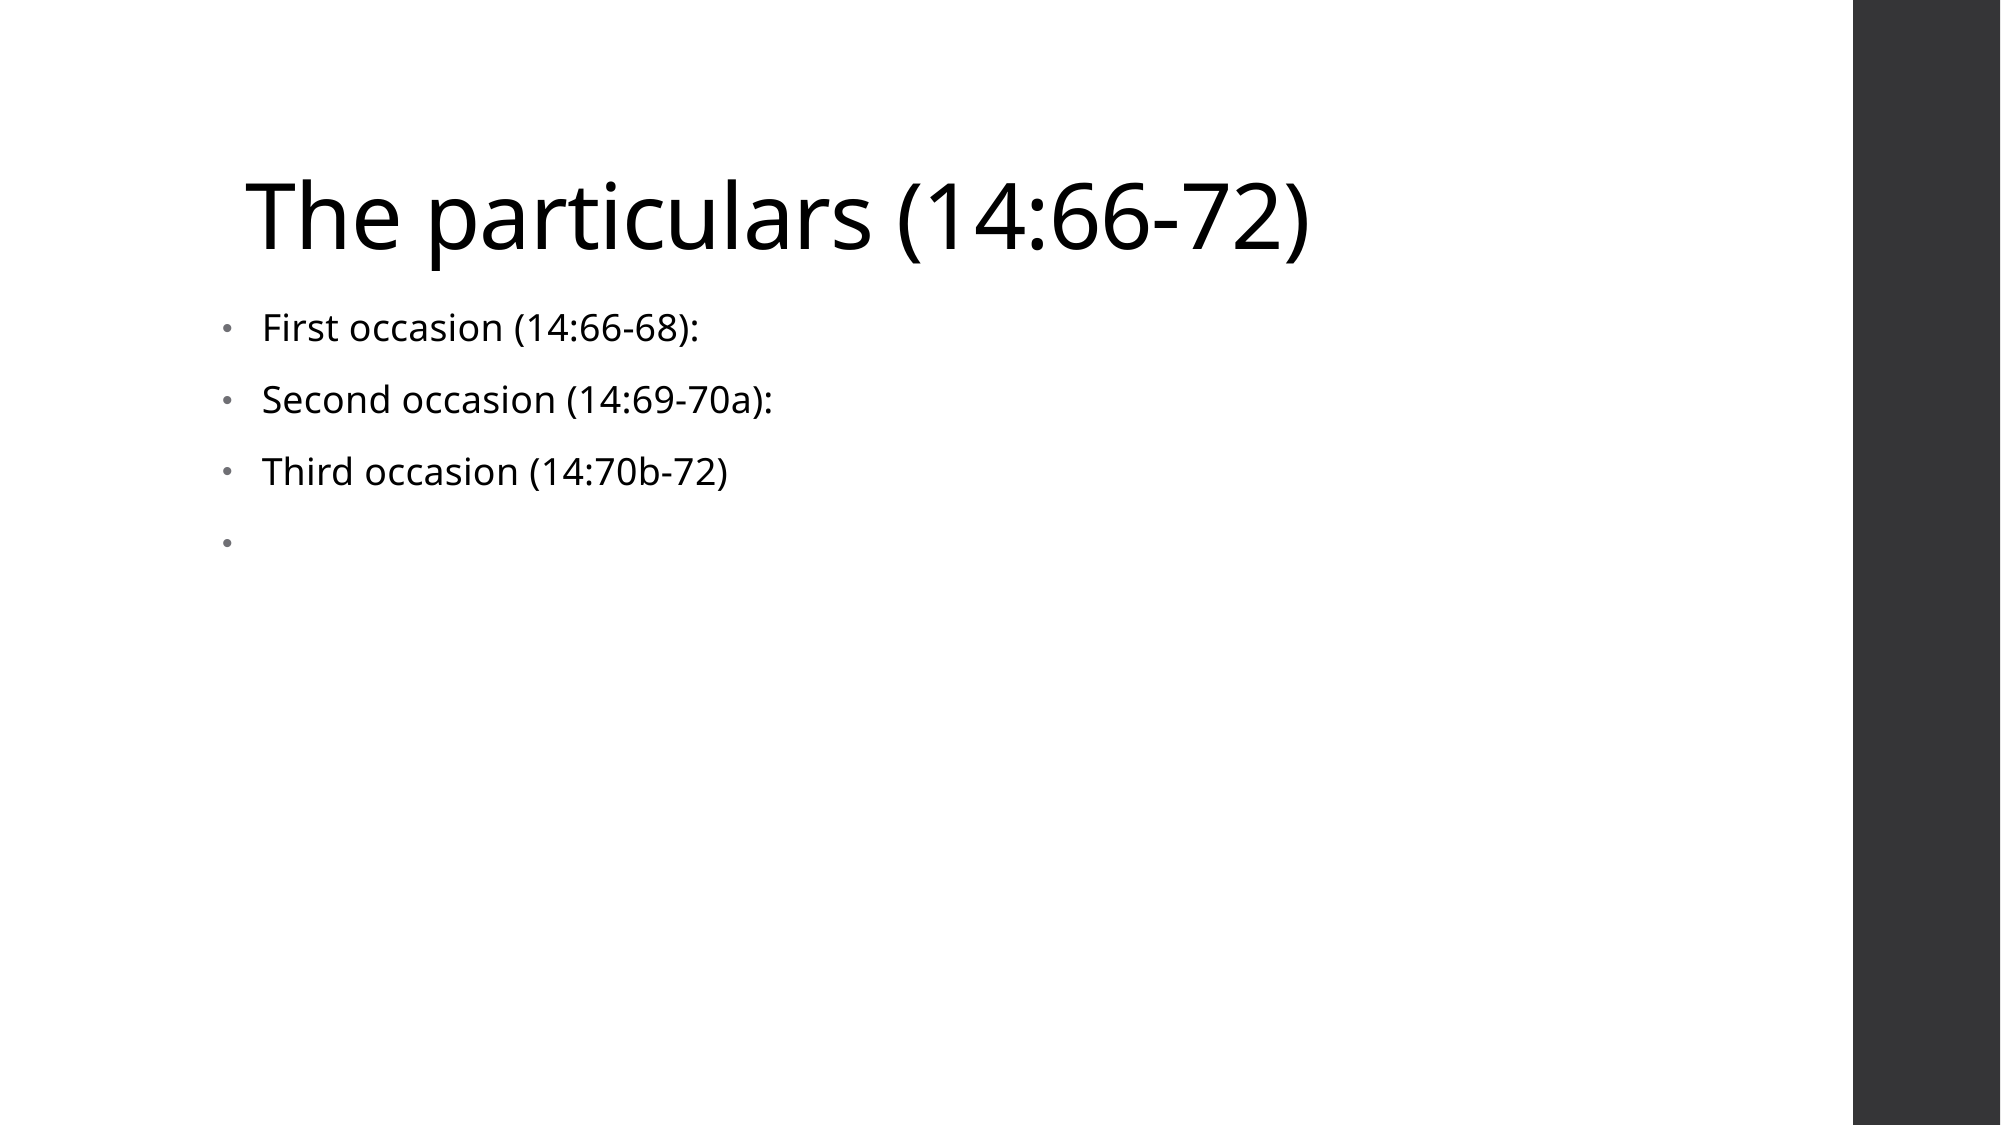

# The particulars (14:66-72)
 First occasion (14:66-68):
 Second occasion (14:69-70a):
 Third occasion (14:70b-72)